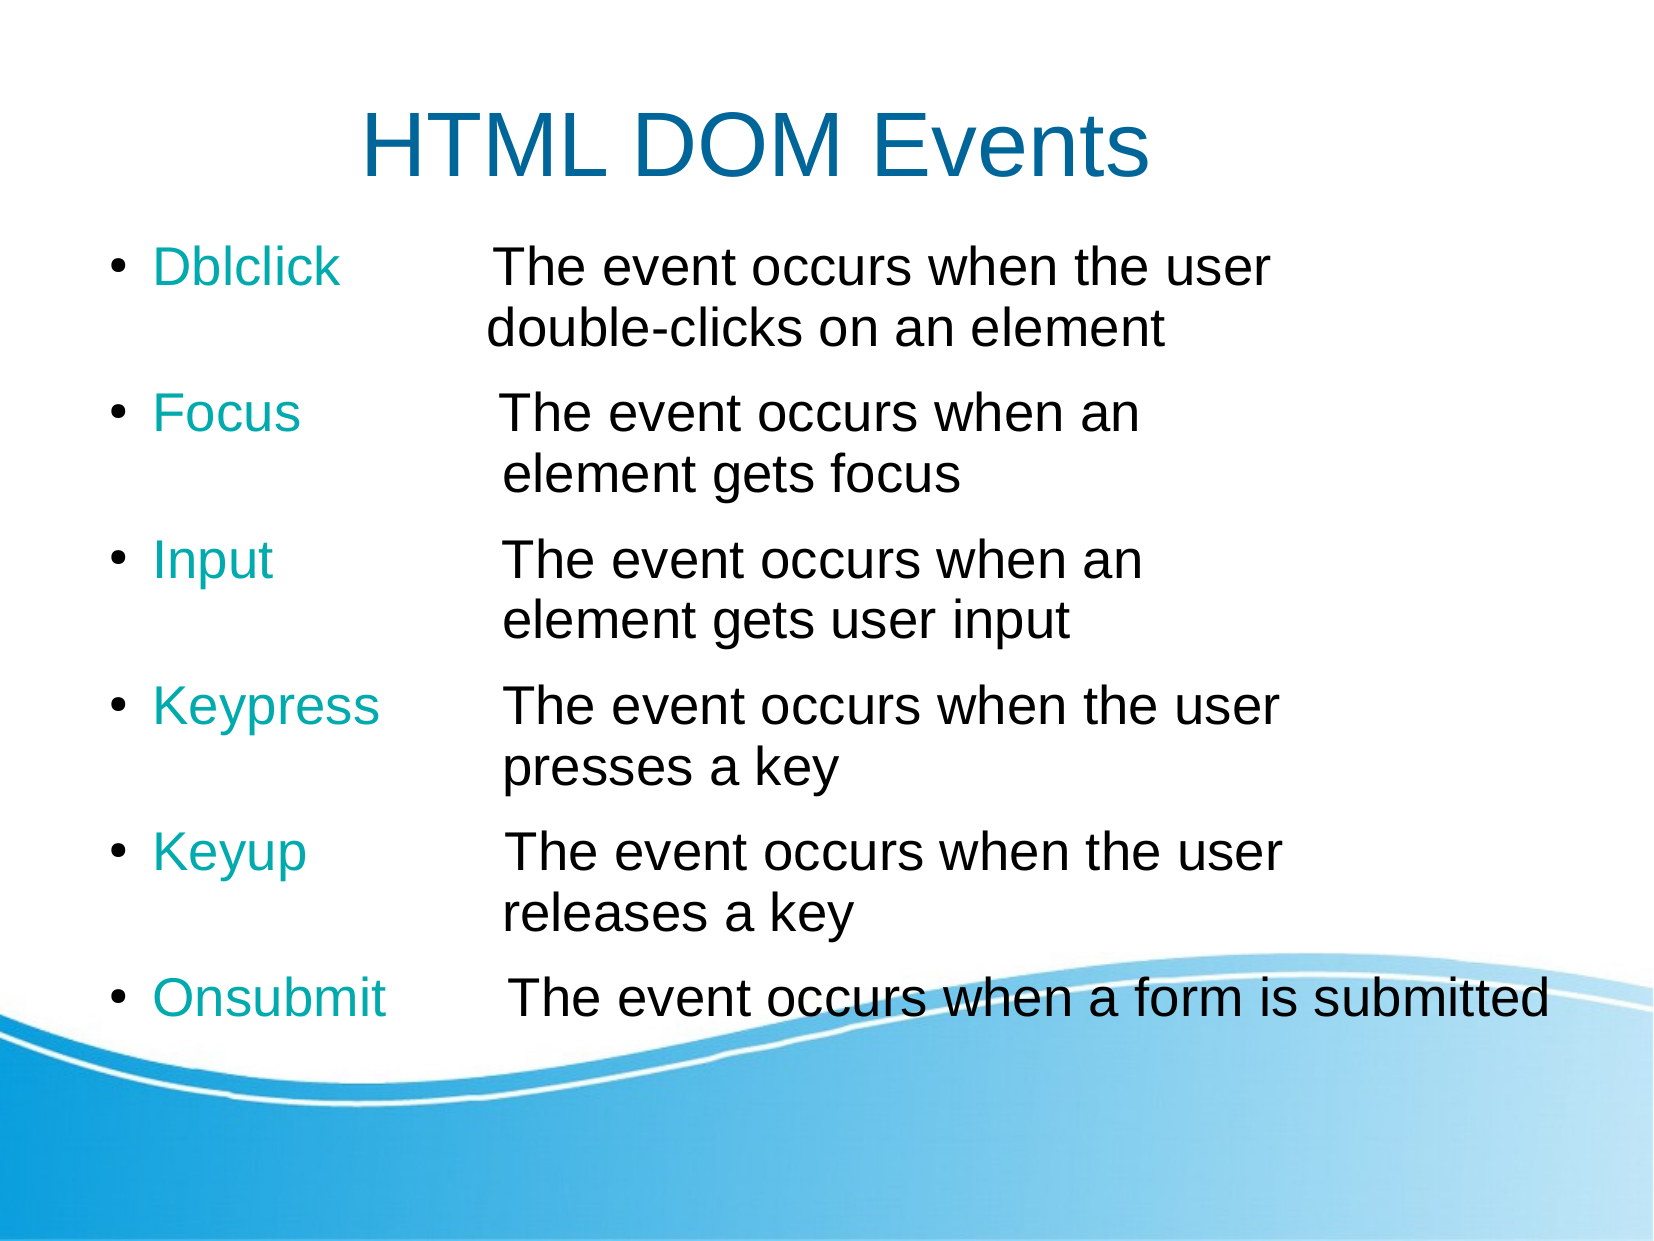

# HTML DOM Events
Dblclick The event occurs when the user double-clicks on an element
Focus The event occurs when an element gets focus
Input The event occurs when an element gets user input
Keypress The event occurs when the user presses a key
Keyup The event occurs when the user releases a key
Onsubmit The event occurs when a form is submitted